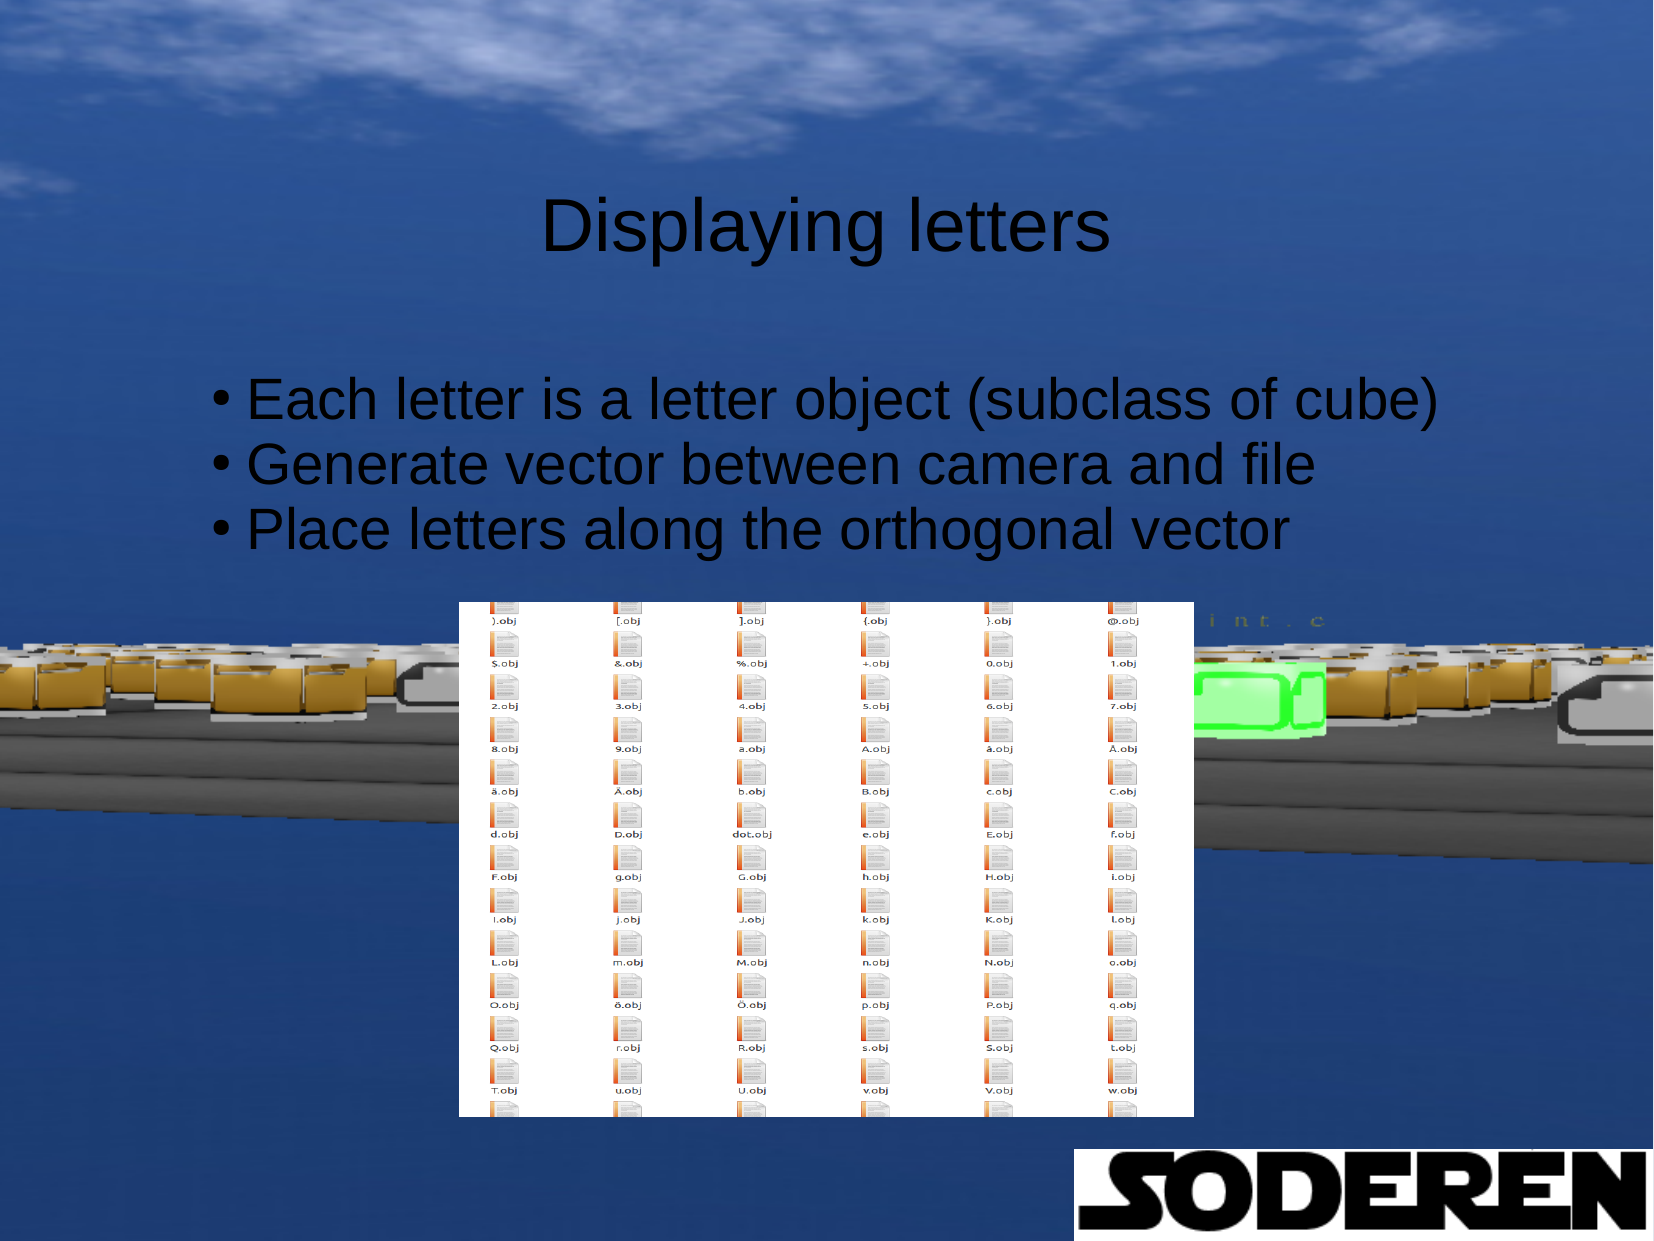

Displaying letters
Each letter is a letter object (subclass of cube)
Generate vector between camera and file
Place letters along the orthogonal vector